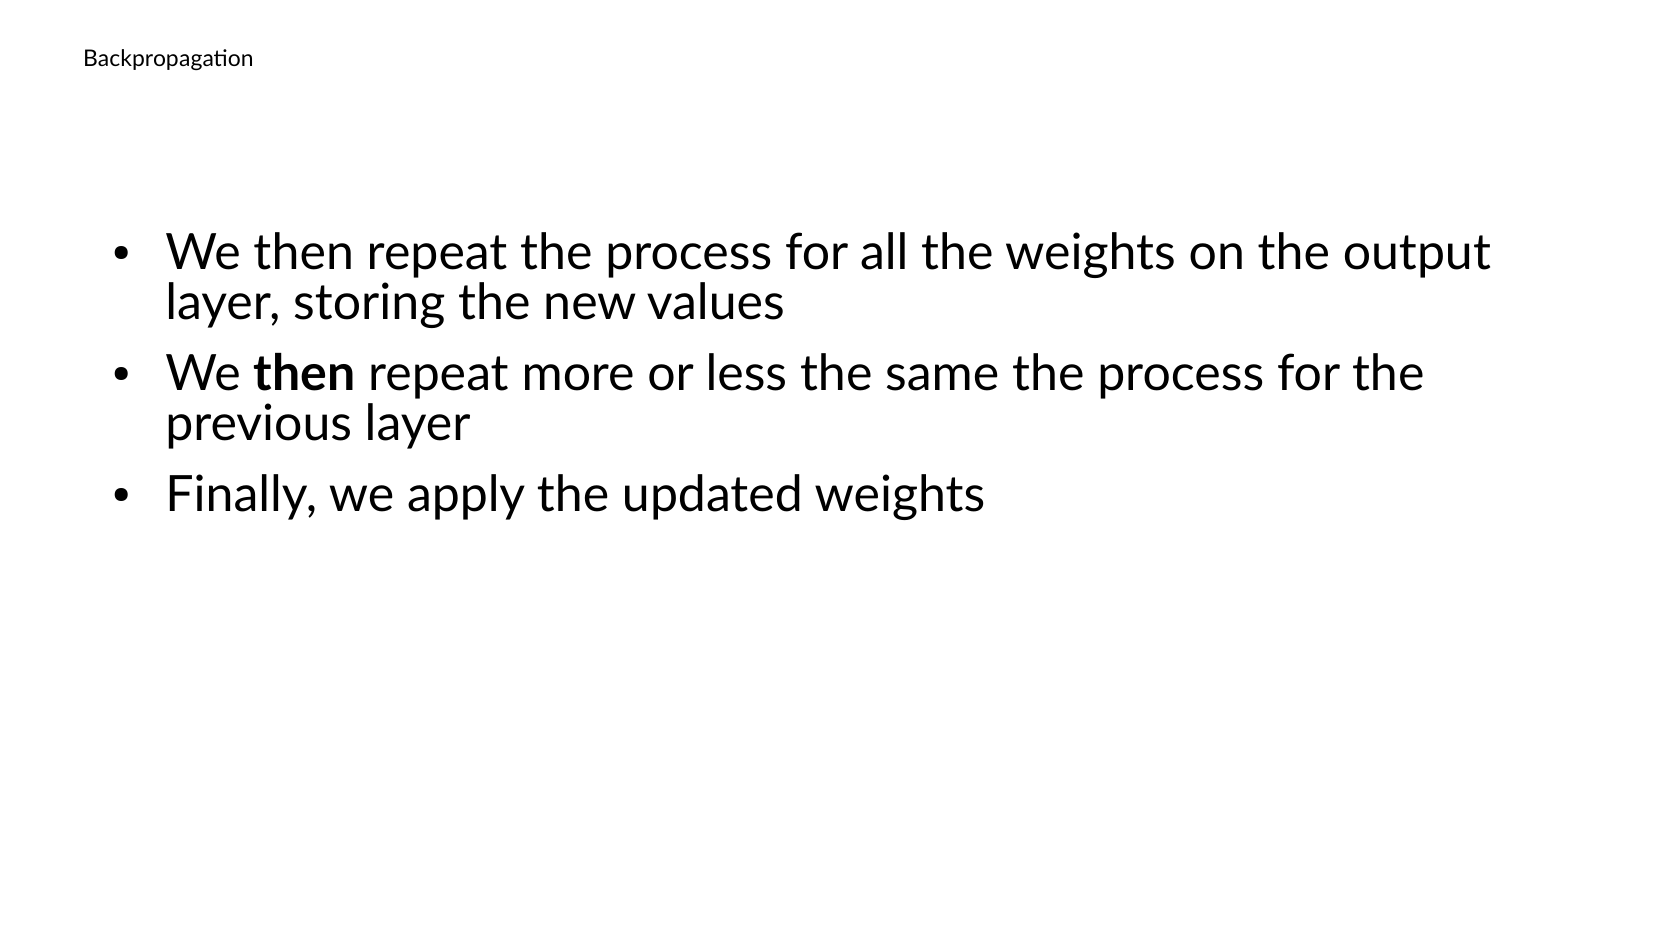

# Backpropagation
We then repeat the process for all the weights on the output layer, storing the new values
We then repeat more or less the same the process for the previous layer
Finally, we apply the updated weights